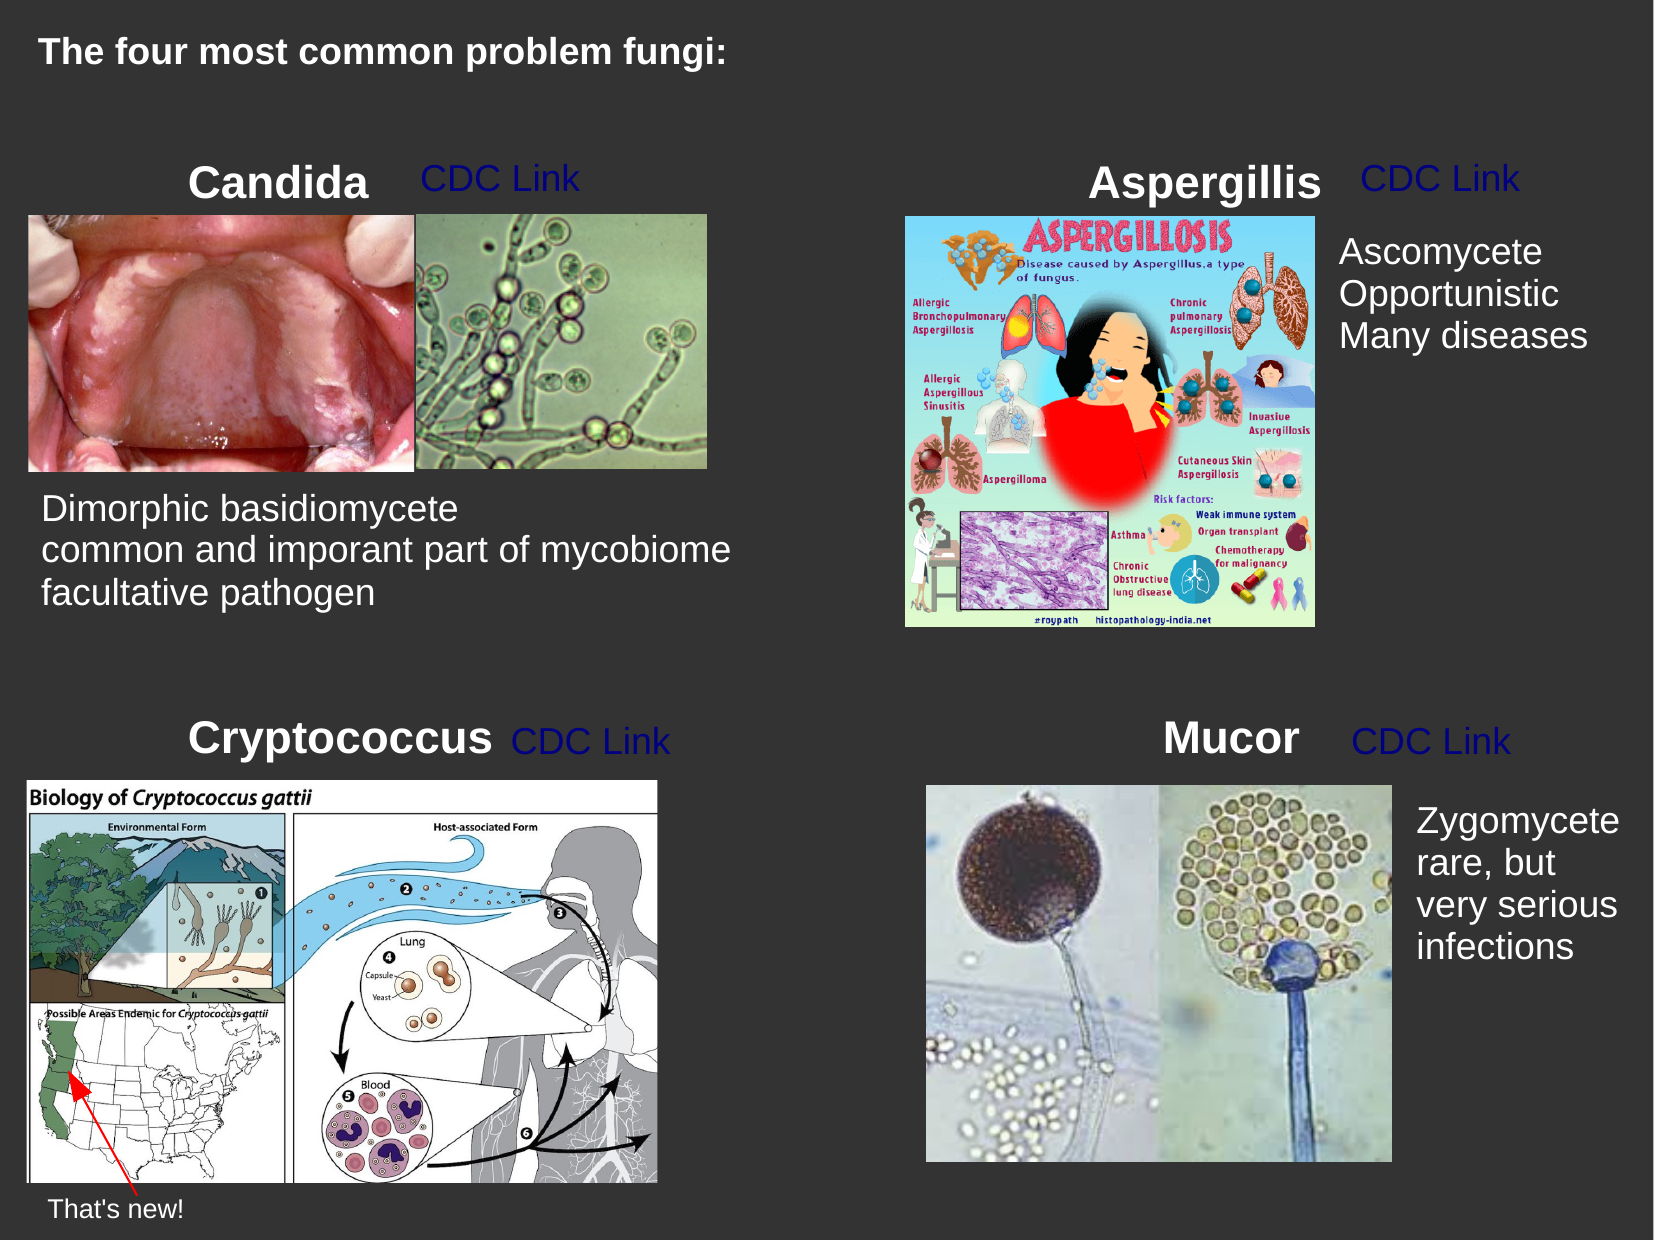

The four most common problem fungi:
		Candida										Aspergillis
		Cryptococcus									Mucor
CDC Link
CDC Link
Ascomycete
Opportunistic
Many diseases
Dimorphic basidiomycete
common and imporant part of mycobiome
facultative pathogen
CDC Link
CDC Link
Zygomycete
rare, but very serious infections
That's new!